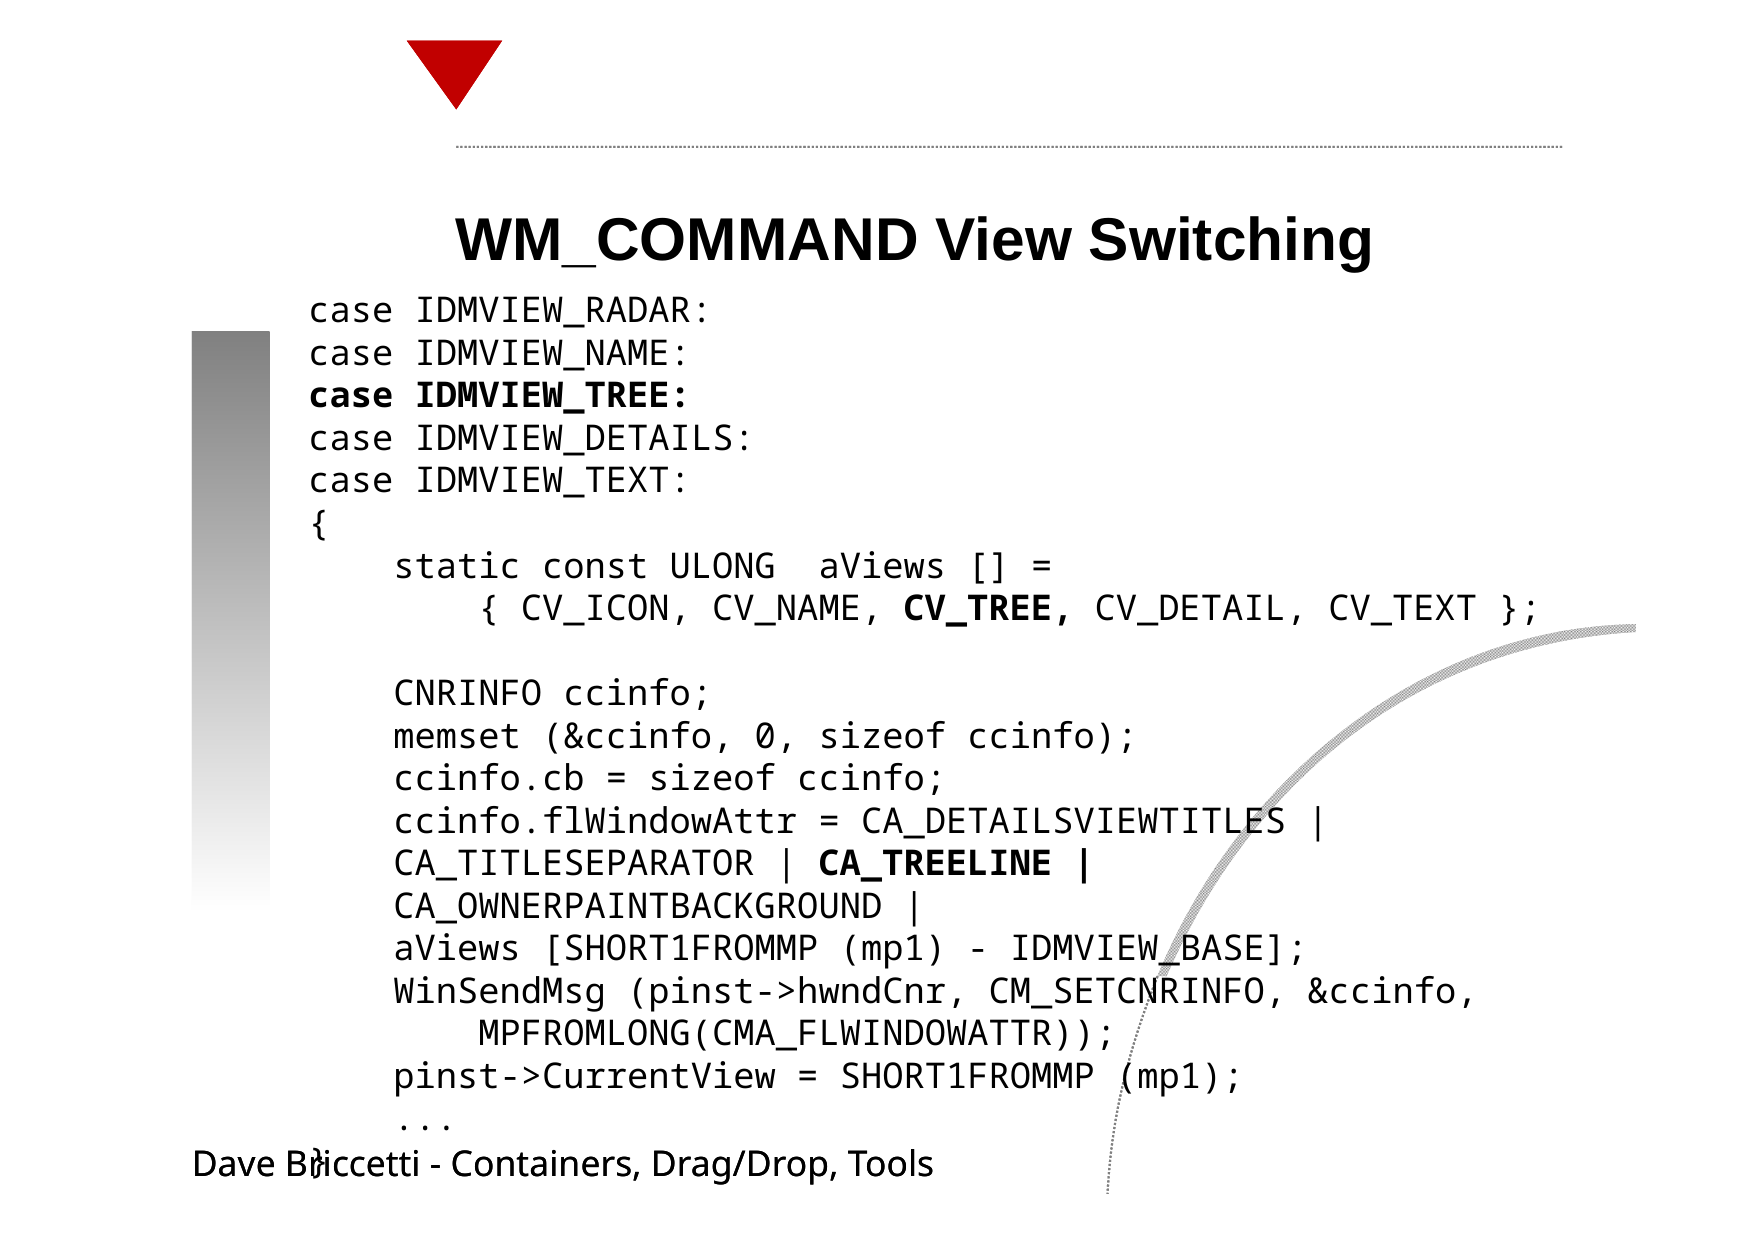

WM_COMMAND View Switching
case IDMVIEW_RADAR:
case IDMVIEW_NAME:
case IDMVIEW_TREE:
case IDMVIEW_DETAILS:
case IDMVIEW_TEXT:
{
 static const ULONG aViews [] =
 { CV_ICON, CV_NAME, CV_TREE, CV_DETAIL, CV_TEXT };
 CNRINFO ccinfo;
 memset (&ccinfo, 0, sizeof ccinfo);
 ccinfo.cb = sizeof ccinfo;
 ccinfo.flWindowAttr = CA_DETAILSVIEWTITLES |
 CA_TITLESEPARATOR | CA_TREELINE |
 CA_OWNERPAINTBACKGROUND |
 aViews [SHORT1FROMMP (mp1) - IDMVIEW_BASE];
 WinSendMsg (pinst->hwndCnr, CM_SETCNRINFO, &ccinfo,
 MPFROMLONG(CMA_FLWINDOWATTR));
 pinst->CurrentView = SHORT1FROMMP (mp1);
 ...
}
Dave Briccetti - Containers, Drag/Drop, Tools